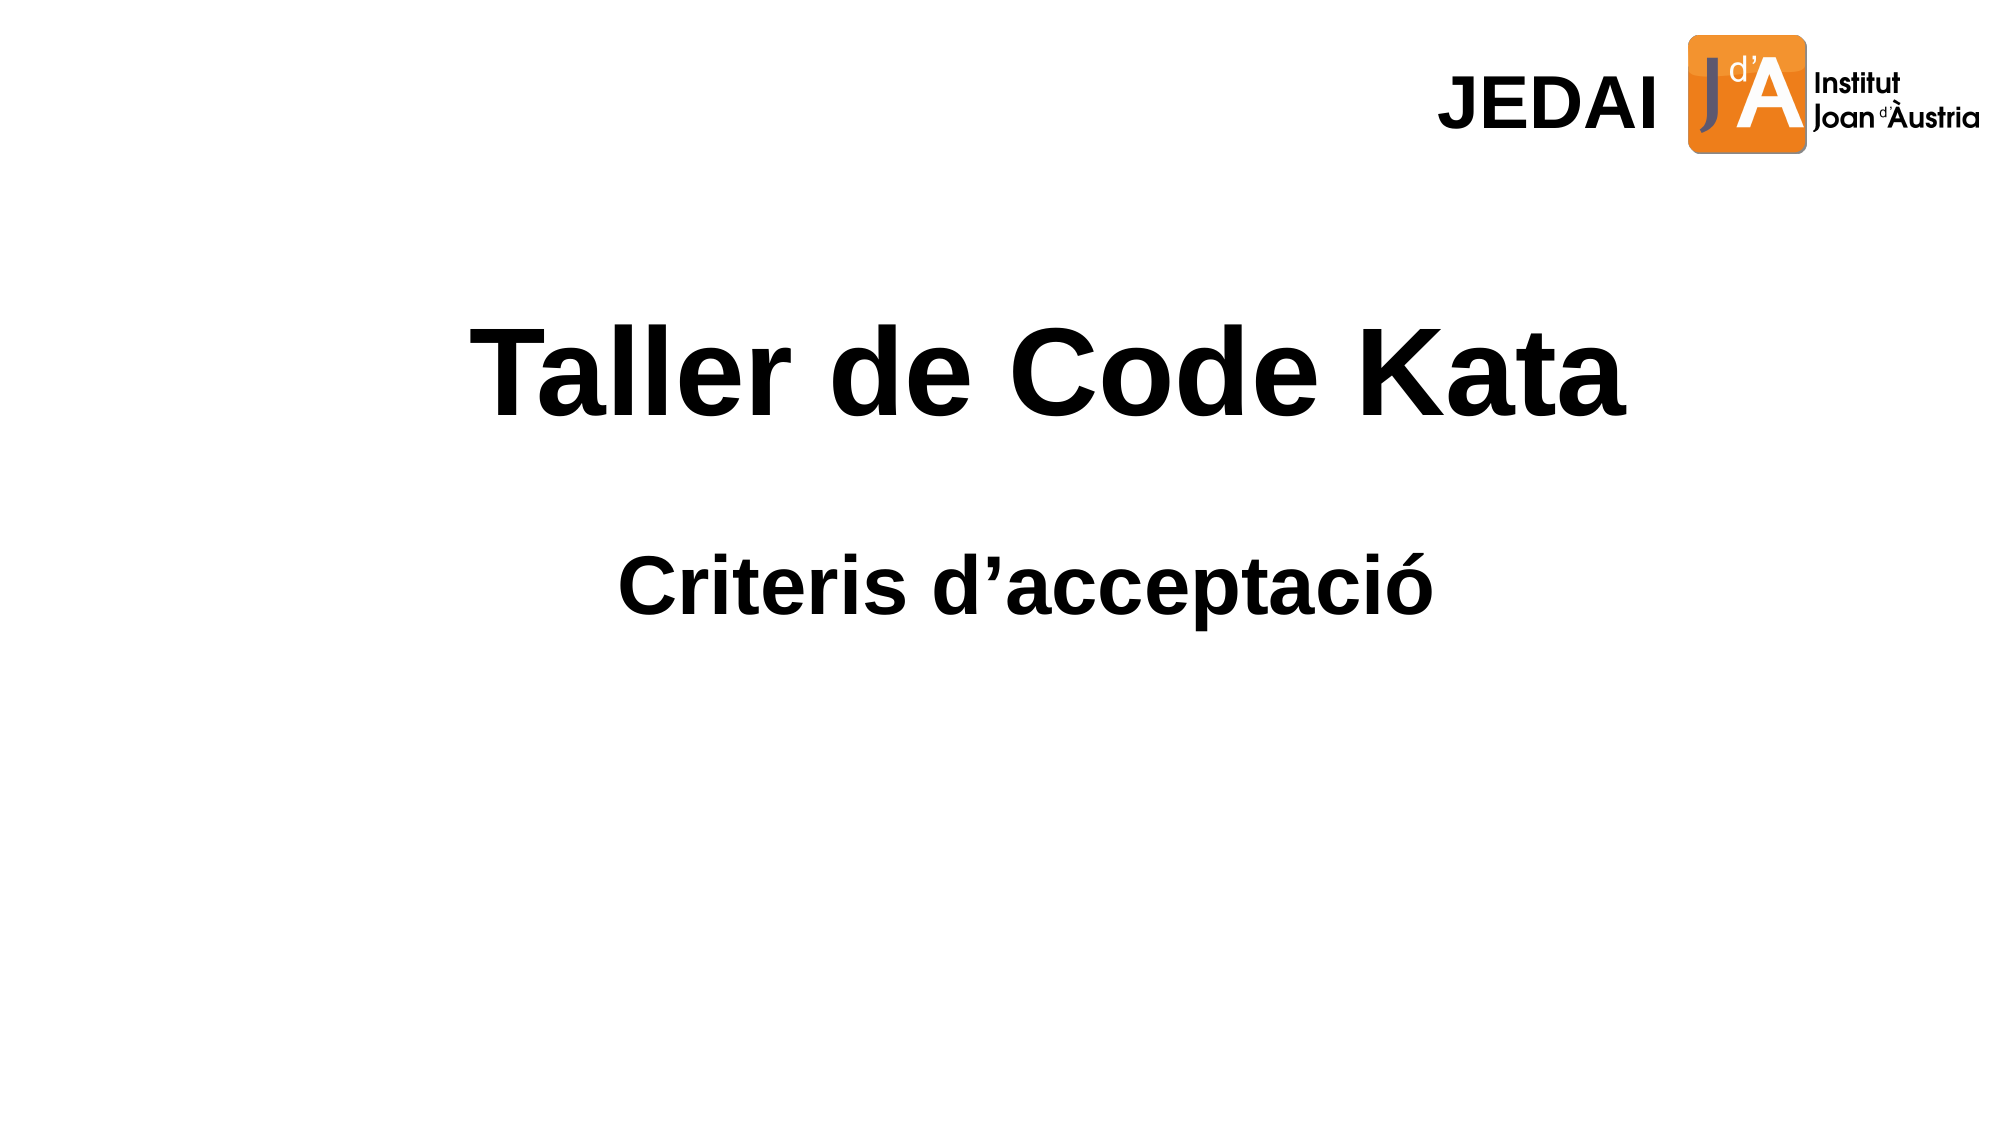

JEDAI
Taller de Code Kata
Criteris d’acceptació